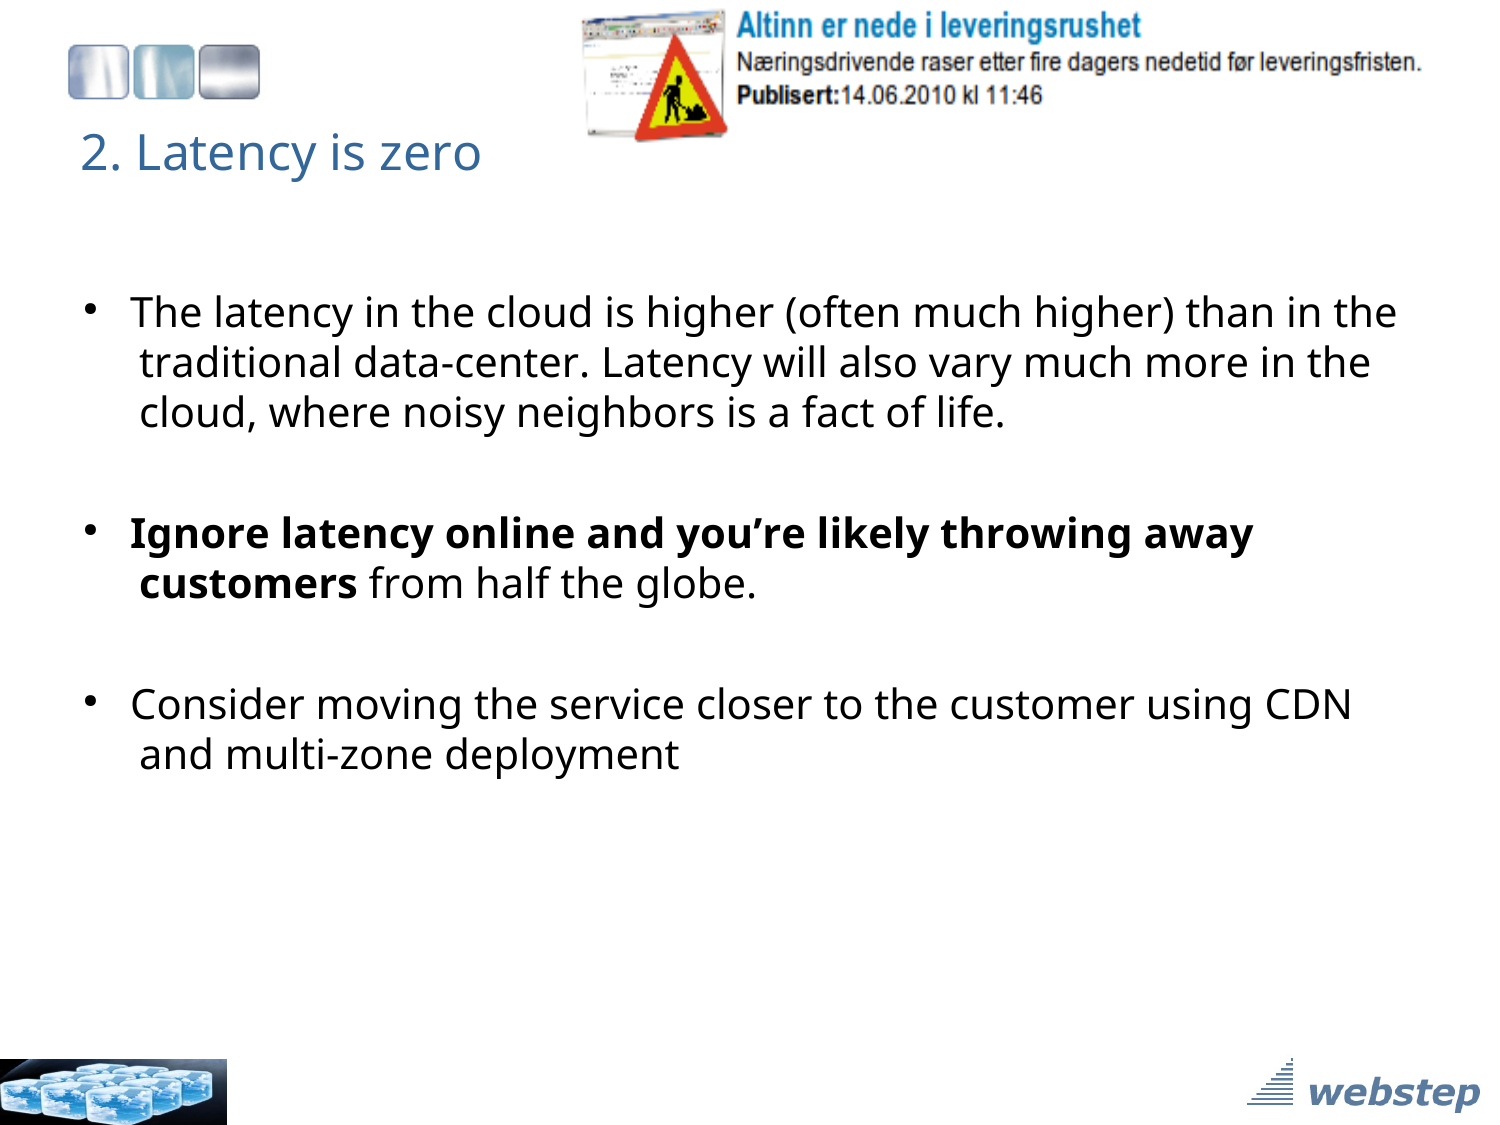

# 2. Latency is zero
 The latency in the cloud is higher (often much higher) than in the traditional data-center. Latency will also vary much more in the cloud, where noisy neighbors is a fact of life.
 Ignore latency online and you’re likely throwing away customers from half the globe.
 Consider moving the service closer to the customer using CDN and multi-zone deployment